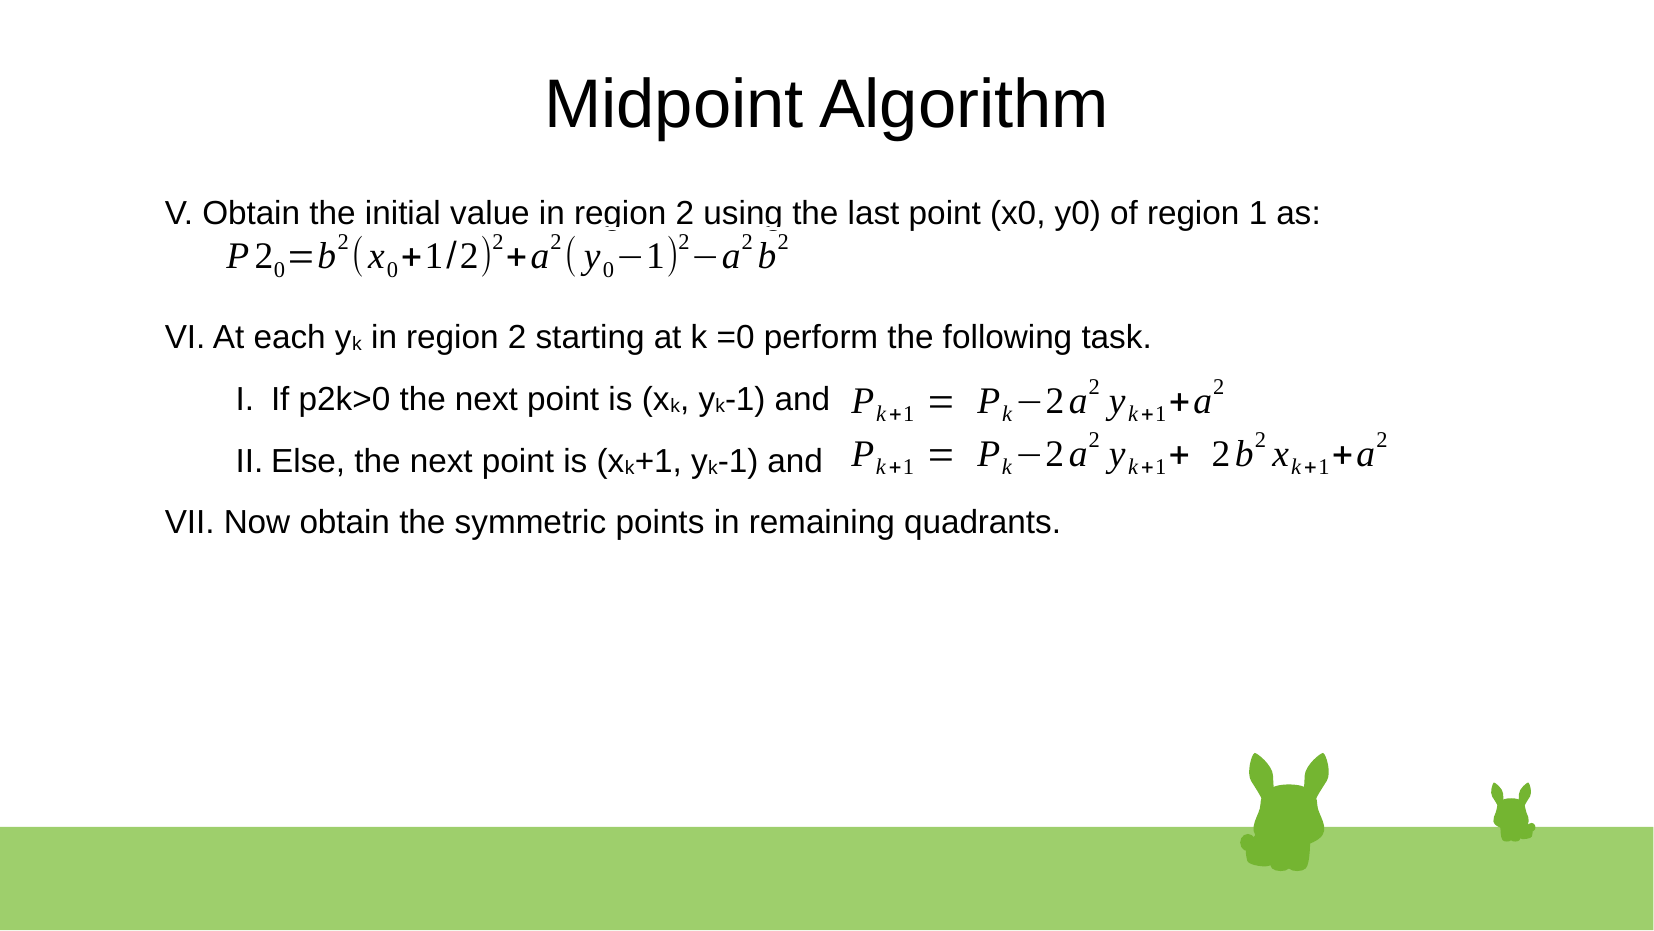

# Midpoint Algorithm
V. Obtain the initial value in region 2 using the last point (x0, y0) of region 1 as:
VI. At each yk in region 2 starting at k =0 perform the following task.
If p2k>0 the next point is (xk, yk-1) and
Else, the next point is (xk+1, yk-1) and
VII. Now obtain the symmetric points in remaining quadrants.